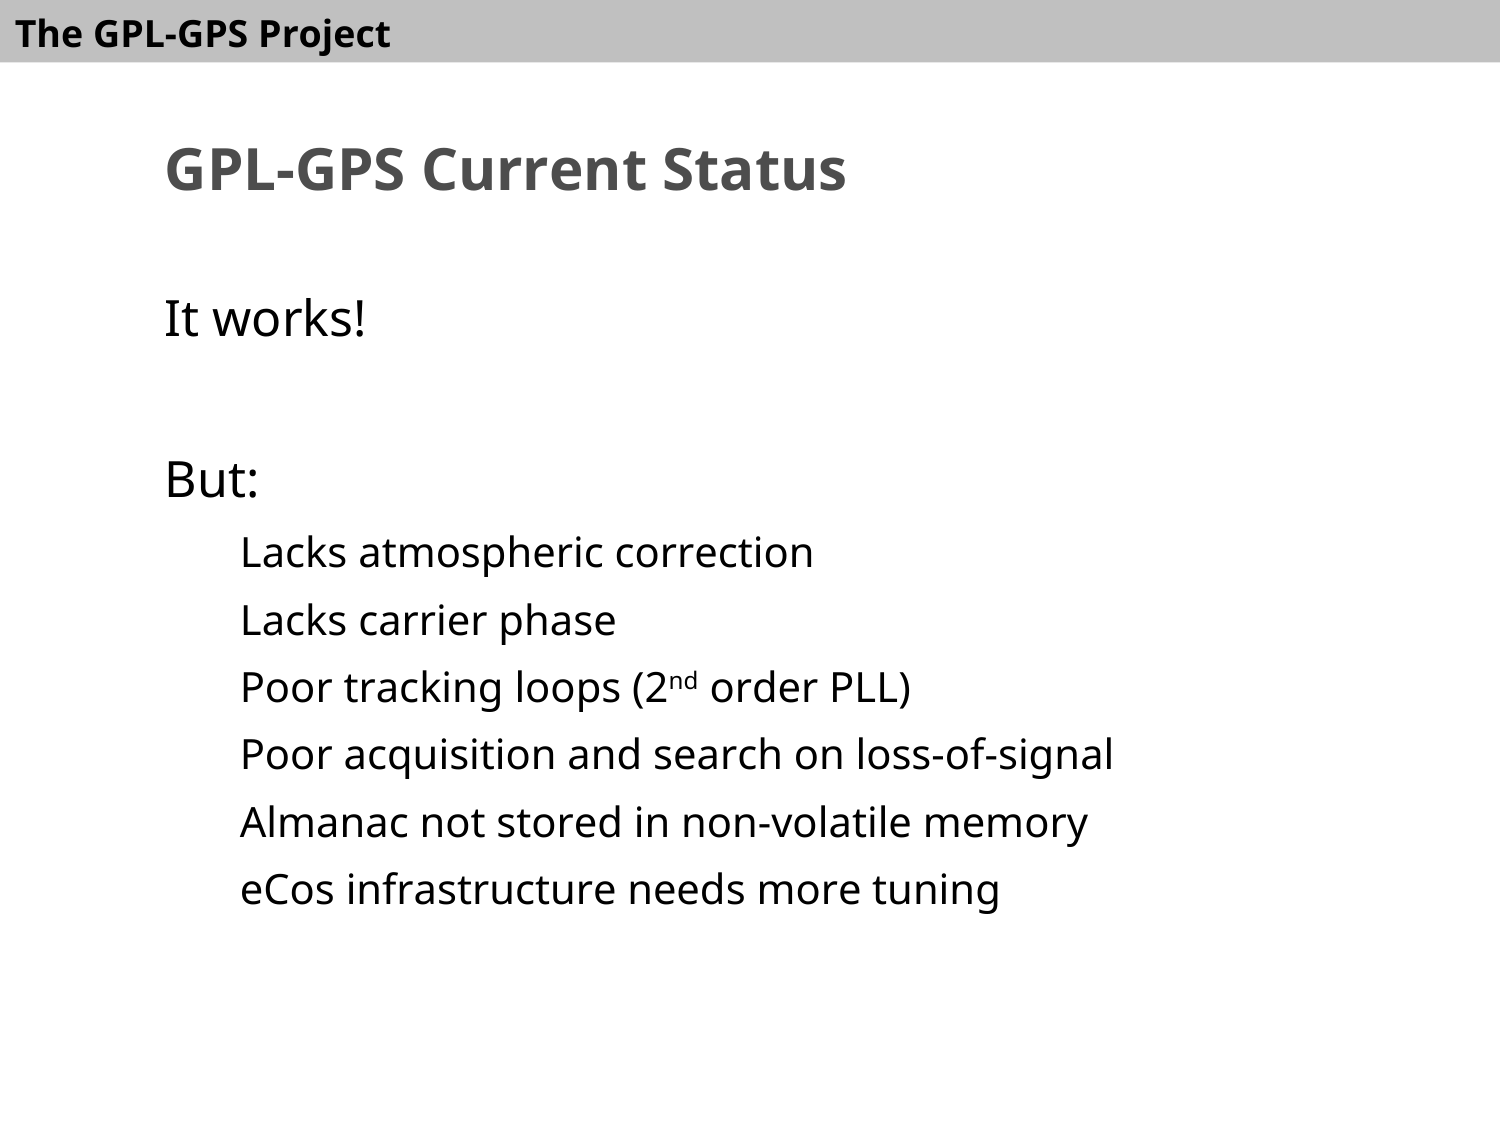

# GPL-GPS Current Status
It works!
But:
Lacks atmospheric correction
Lacks carrier phase
Poor tracking loops (2nd order PLL)
Poor acquisition and search on loss-of-signal
Almanac not stored in non-volatile memory
eCos infrastructure needs more tuning